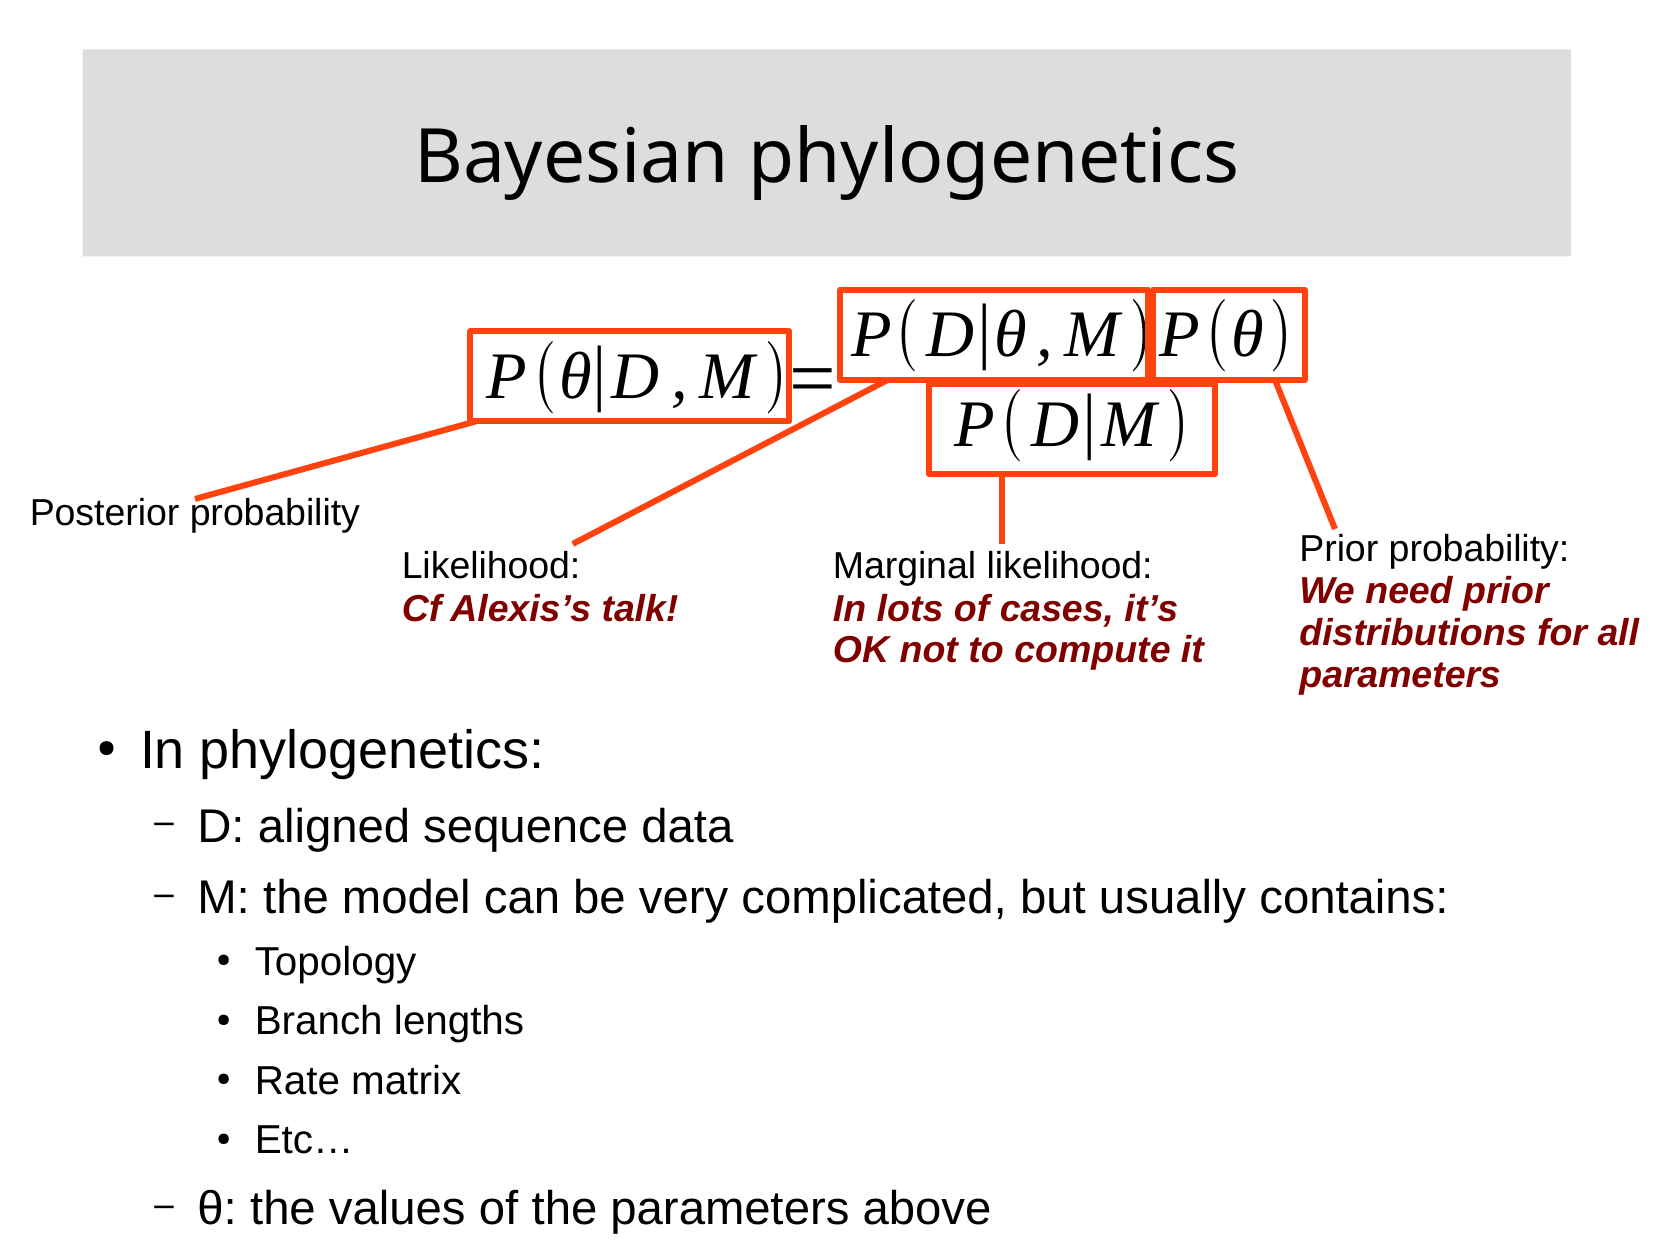

# Bayesian phylogenetics
Posterior probability
Prior probability:
We need prior distributions for all parameters
Likelihood:
Cf Alexis’s talk!
Marginal likelihood:
In lots of cases, it’s OK not to compute it
In phylogenetics:
D: aligned sequence data
M: the model can be very complicated, but usually contains:
Topology
Branch lengths
Rate matrix
Etc…
θ: the values of the parameters above